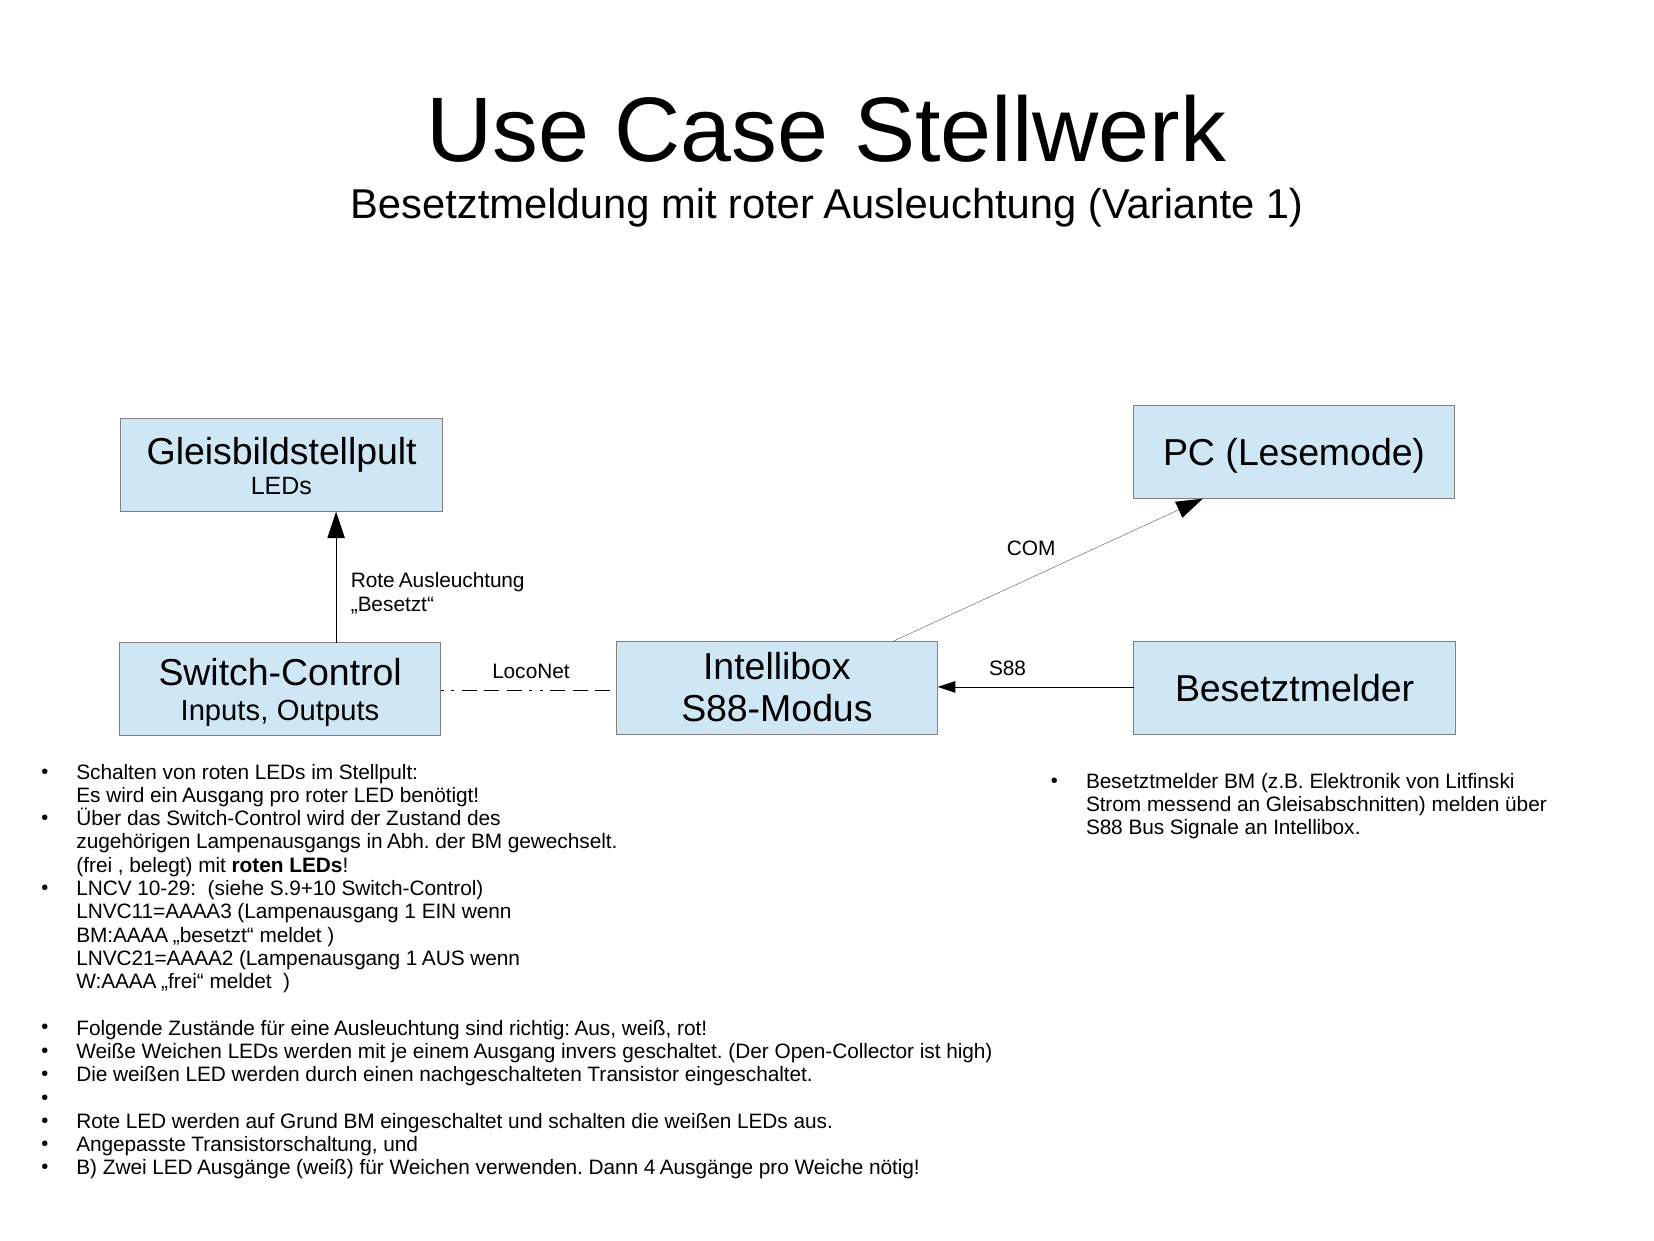

# Use Case Stellwerk Besetztmeldung mit roter Ausleuchtung (Variante 1)
PC (Lesemode)
Gleisbildstellpult
LEDs
COM
Rote Ausleuchtung „Besetzt“
Intellibox
S88-Modus
Besetztmelder
Switch-Control
Inputs, Outputs
S88
LocoNet
Schalten von roten LEDs im Stellpult:
Es wird ein Ausgang pro roter LED benötigt!
Über das Switch-Control wird der Zustand des
zugehörigen Lampenausgangs in Abh. der BM gewechselt.
(frei , belegt) mit roten LEDs!
LNCV 10-29: (siehe S.9+10 Switch-Control)
LNVC11=AAAA3 (Lampenausgang 1 EIN wenn
BM:AAAA „besetzt“ meldet )
LNVC21=AAAA2 (Lampenausgang 1 AUS wenn
W:AAAA „frei“ meldet )
Folgende Zustände für eine Ausleuchtung sind richtig: Aus, weiß, rot!
Weiße Weichen LEDs werden mit je einem Ausgang invers geschaltet. (Der Open-Collector ist high)
Die weißen LED werden durch einen nachgeschalteten Transistor eingeschaltet.
Rote LED werden auf Grund BM eingeschaltet und schalten die weißen LEDs aus.
Angepasste Transistorschaltung, und
B) Zwei LED Ausgänge (weiß) für Weichen verwenden. Dann 4 Ausgänge pro Weiche nötig!
Besetztmelder BM (z.B. Elektronik von Litfinski Strom messend an Gleisabschnitten) melden über S88 Bus Signale an Intellibox.